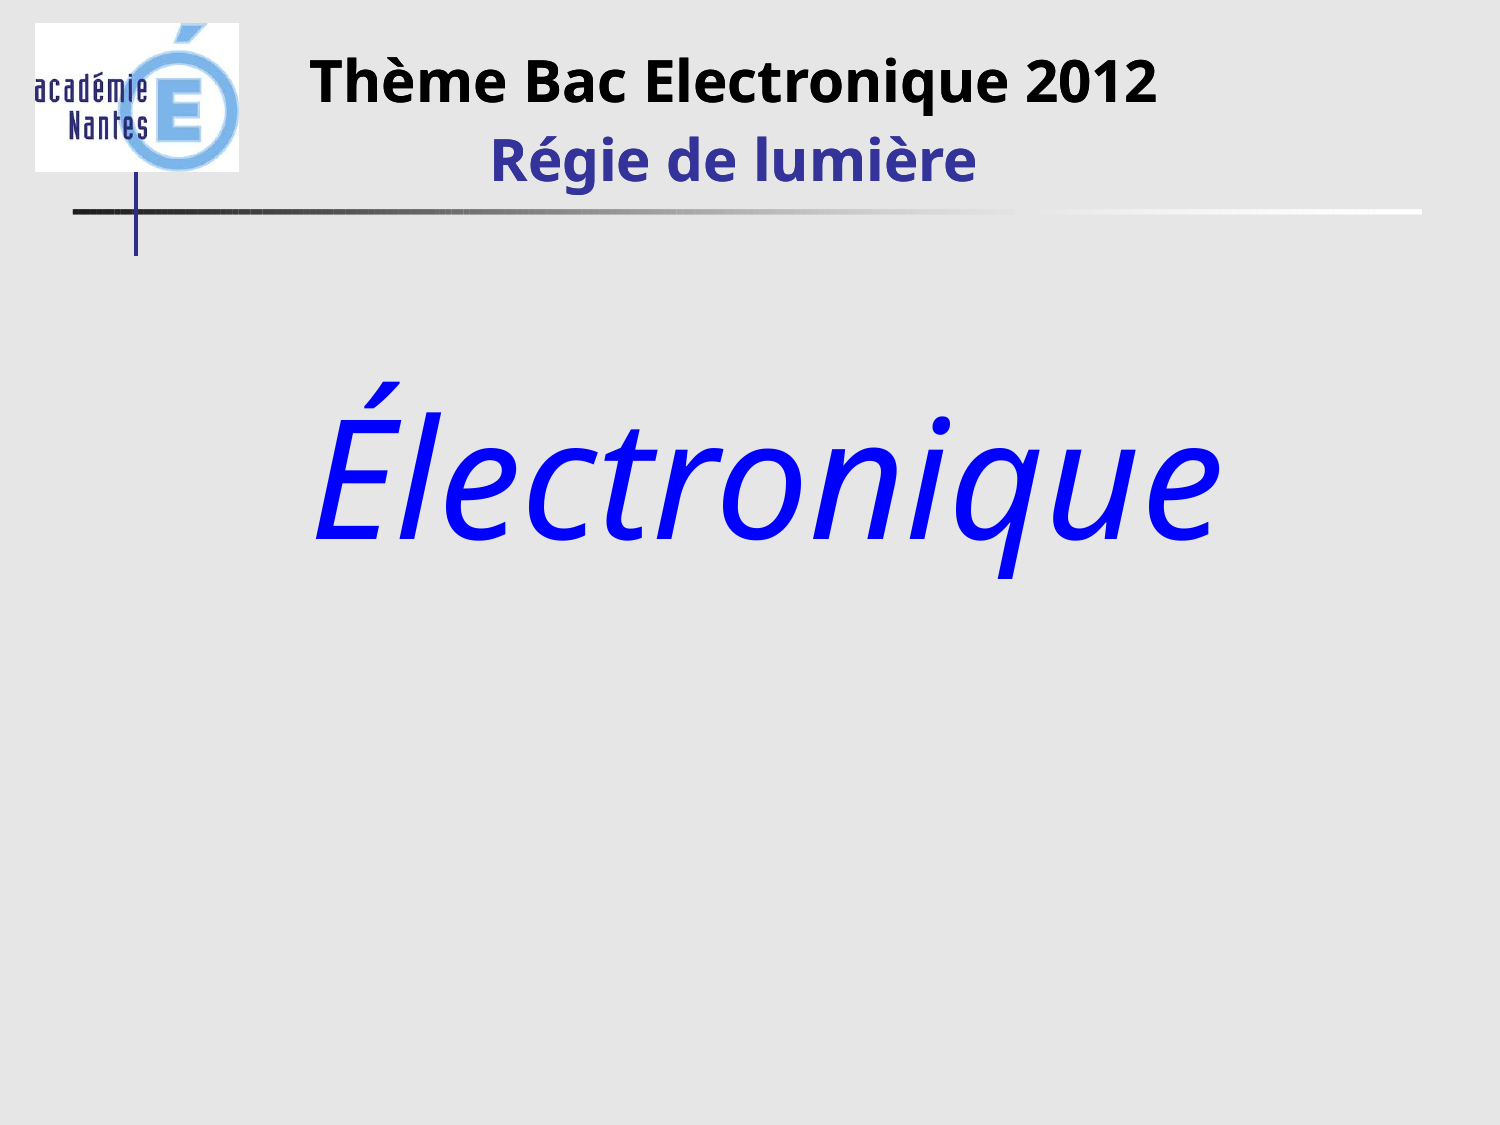

Thème Bac Electronique 2012
Régie de lumière
Thème Bac Electronique 2012
Régie de lumière
Électronique